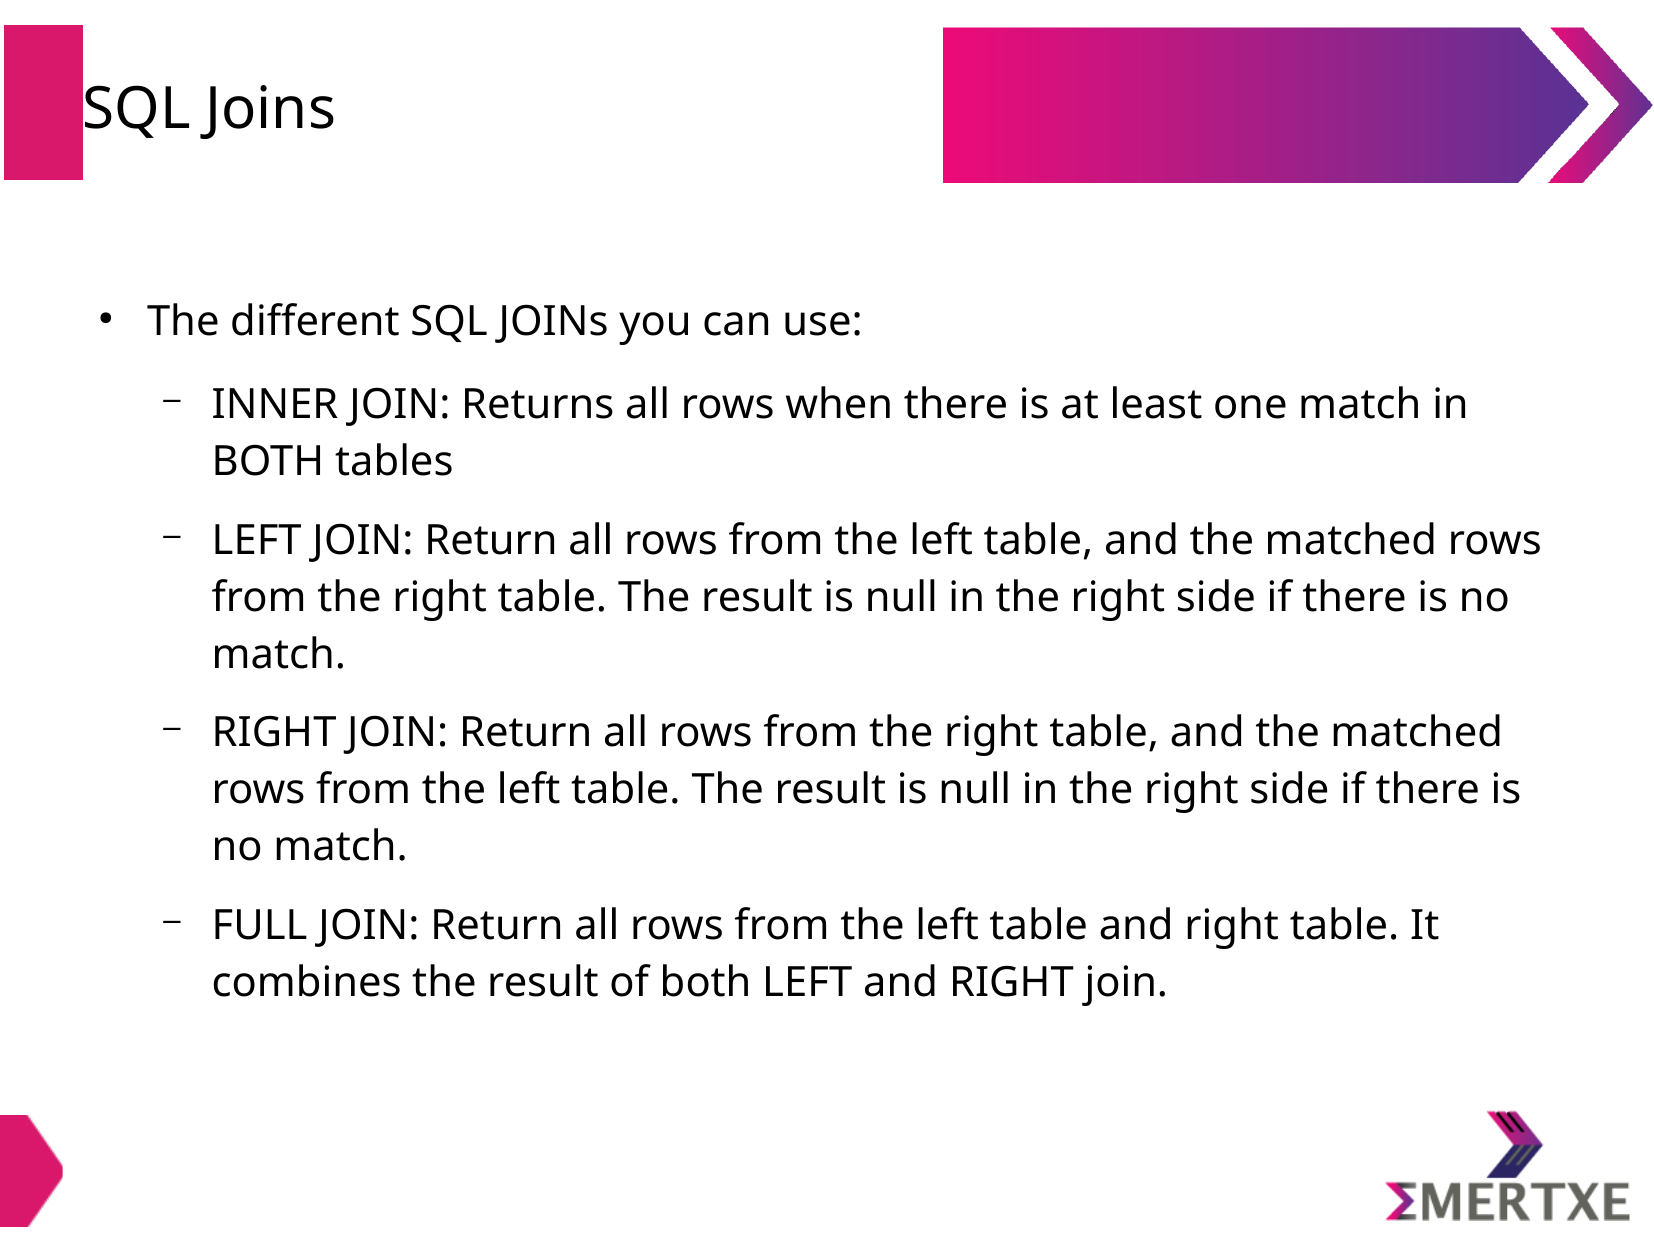

# SQL Joins
The different SQL JOINs you can use:
INNER JOIN: Returns all rows when there is at least one match in BOTH tables
LEFT JOIN: Return all rows from the left table, and the matched rows from the right table. The result is null in the right side if there is no match.
RIGHT JOIN: Return all rows from the right table, and the matched rows from the left table. The result is null in the right side if there is no match.
FULL JOIN: Return all rows from the left table and right table. It combines the result of both LEFT and RIGHT join.